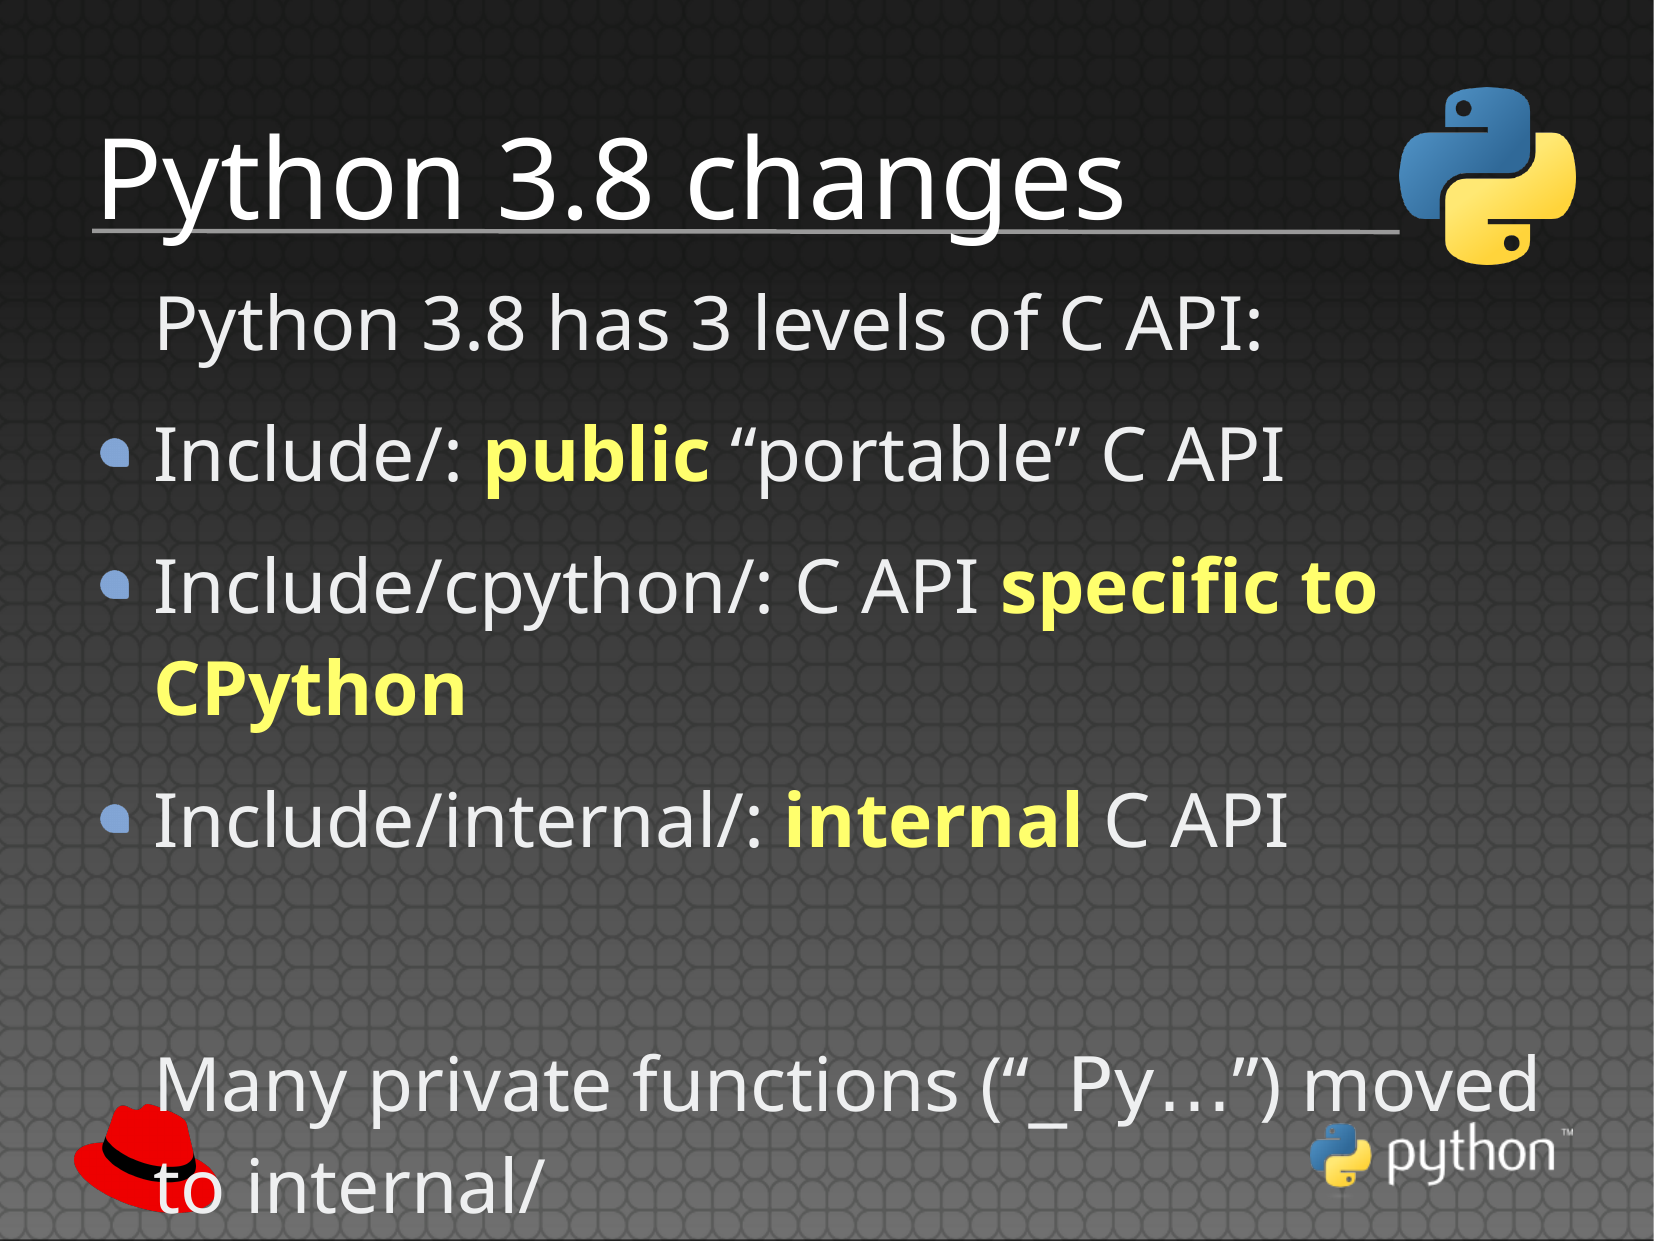

Python 3.8 changes
# Python 3.8 has 3 levels of C API:
Include/: public “portable” C API
Include/cpython/: C API specific to CPython
Include/internal/: internal C API
Many private functions (“_Py…”) moved to internal/